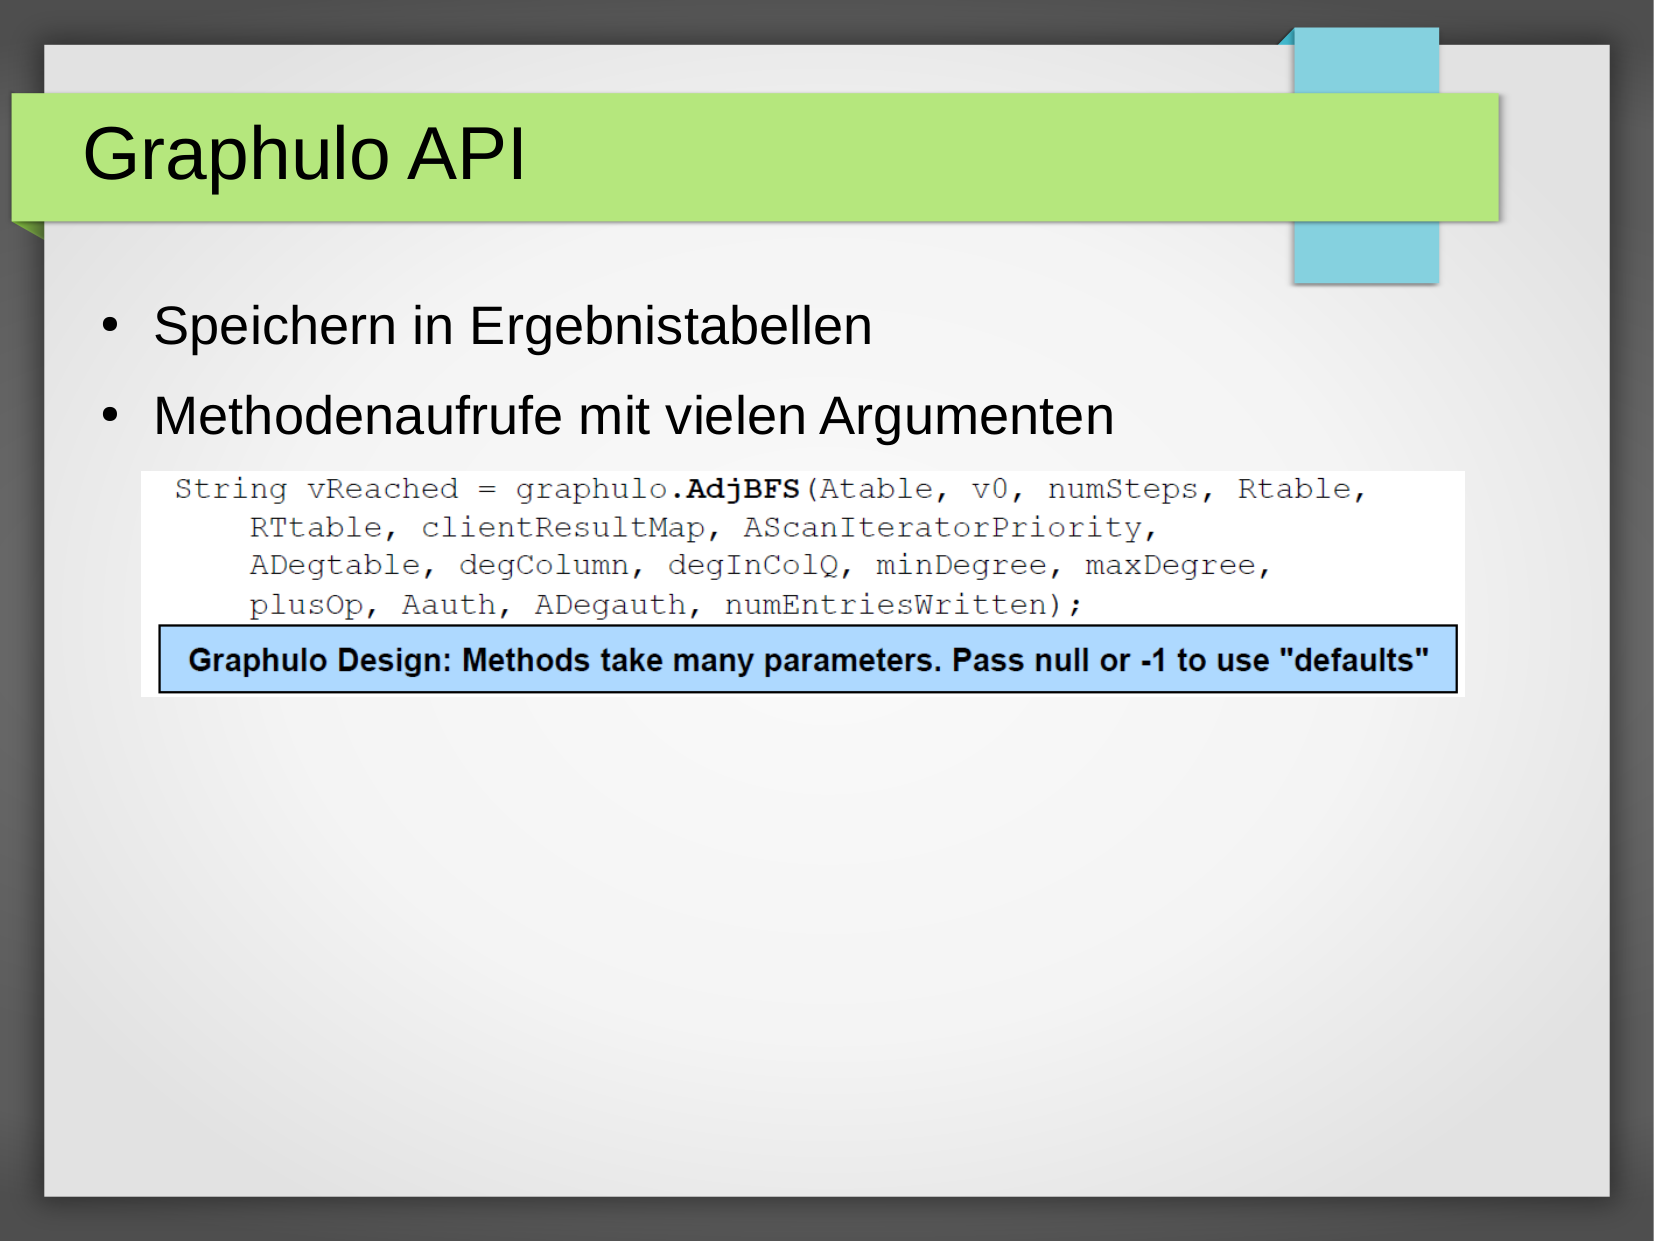

# Graphulo API
Speichern in Ergebnistabellen
Methodenaufrufe mit vielen Argumenten